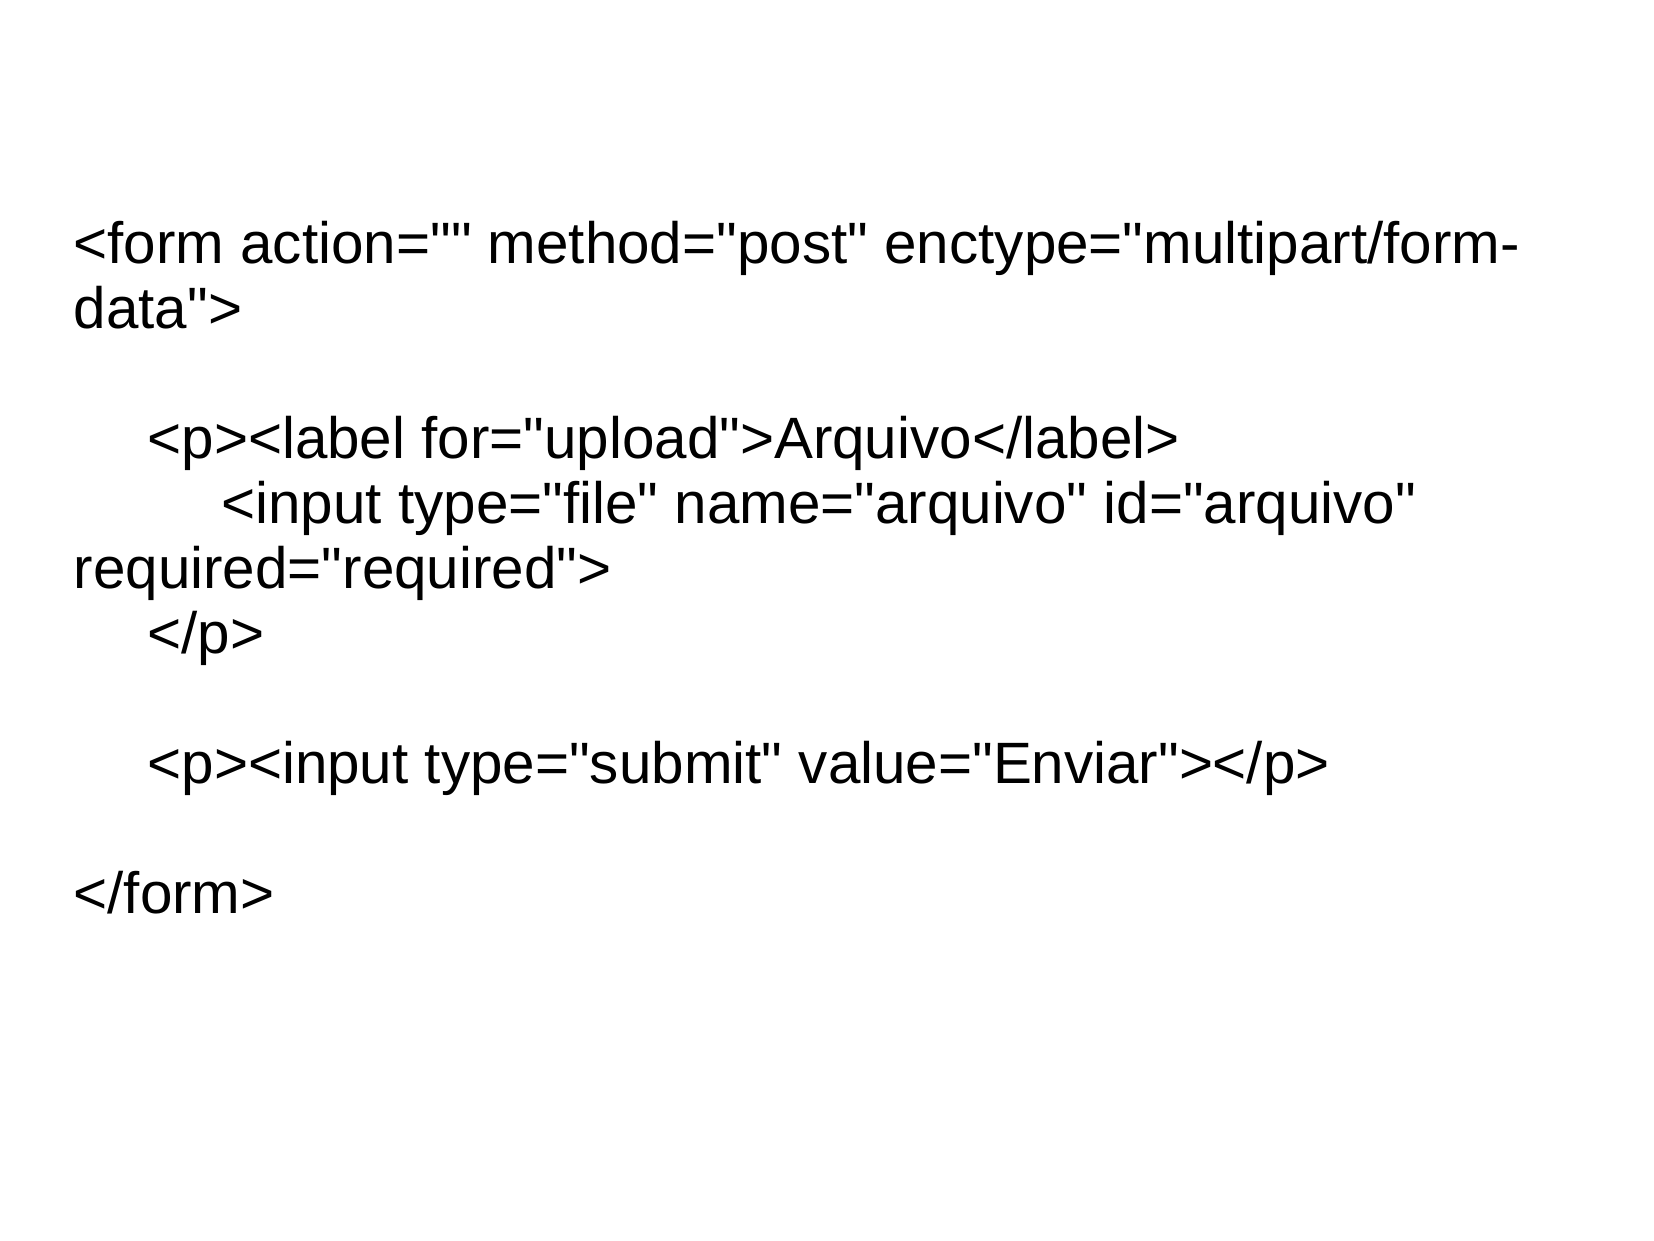

<form action="" method="post" enctype="multipart/form-data">
	<p><label for="upload">Arquivo</label>
		<input type="file" name="arquivo" id="arquivo" required="required">
	</p>
	<p><input type="submit" value="Enviar"></p>
</form>